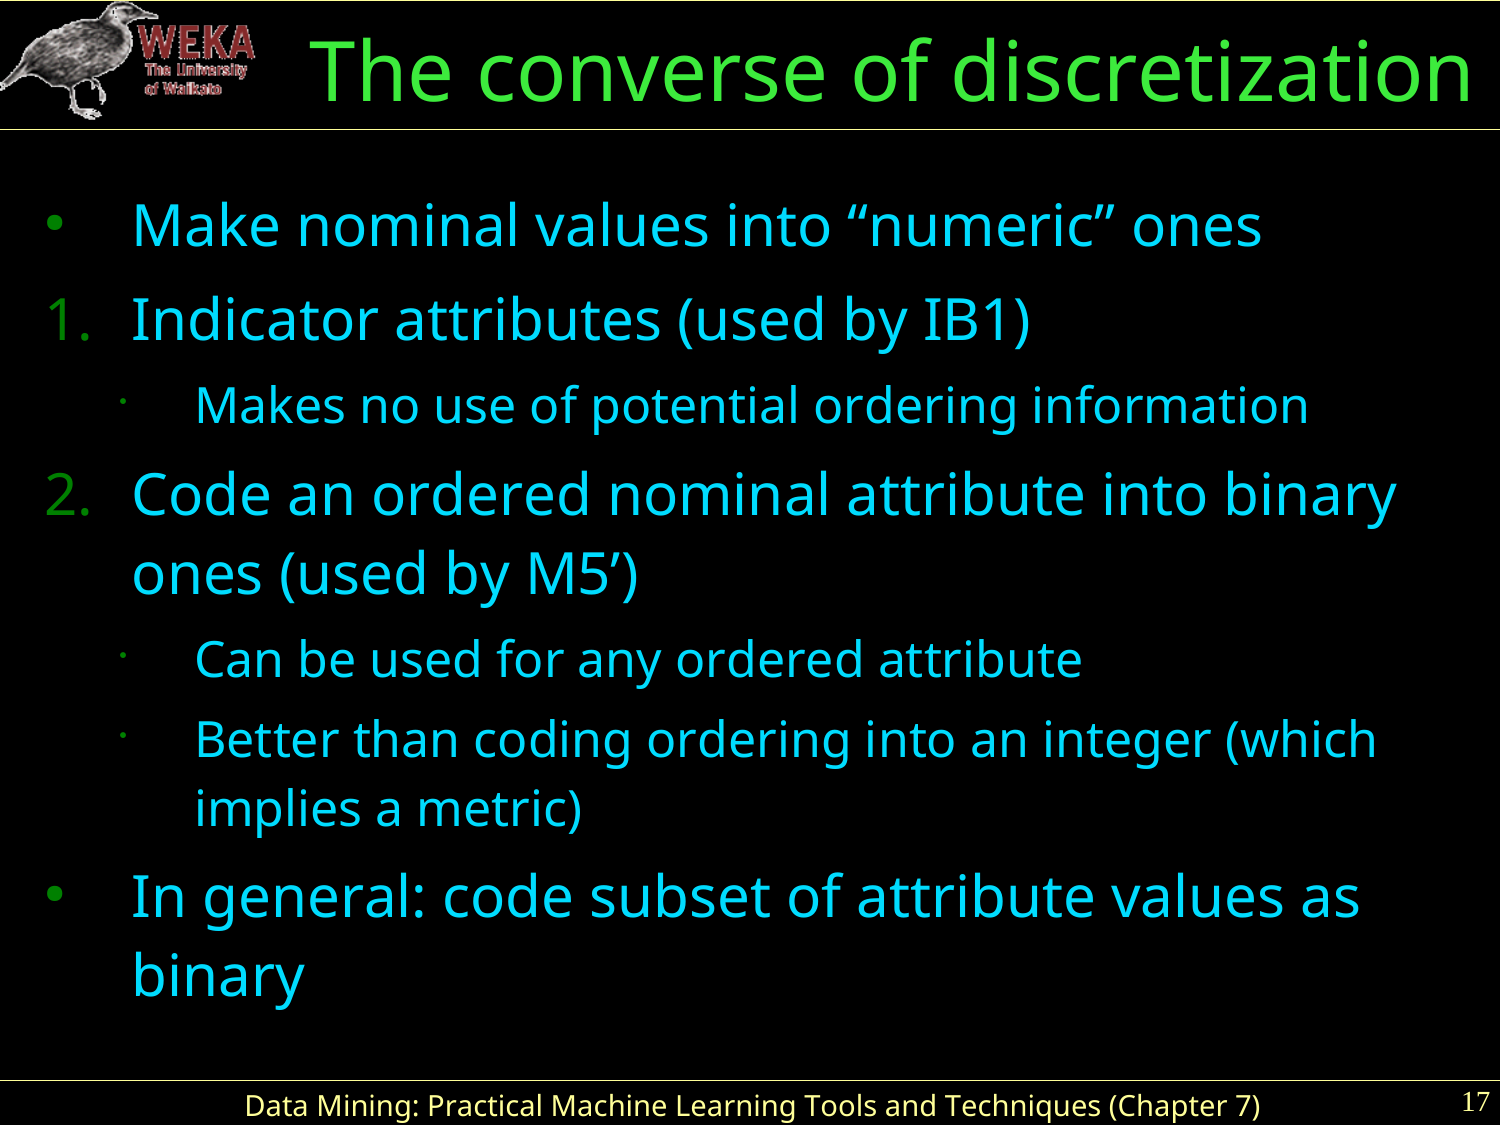

# The converse of discretization
Make nominal values into “numeric” ones
Indicator attributes (used by IB1)
Makes no use of potential ordering information
Code an ordered nominal attribute into binary ones (used by M5’)
Can be used for any ordered attribute
Better than coding ordering into an integer (which implies a metric)
In general: code subset of attribute values as binary
Data Mining: Practical Machine Learning Tools and Techniques (Chapter 7)
17